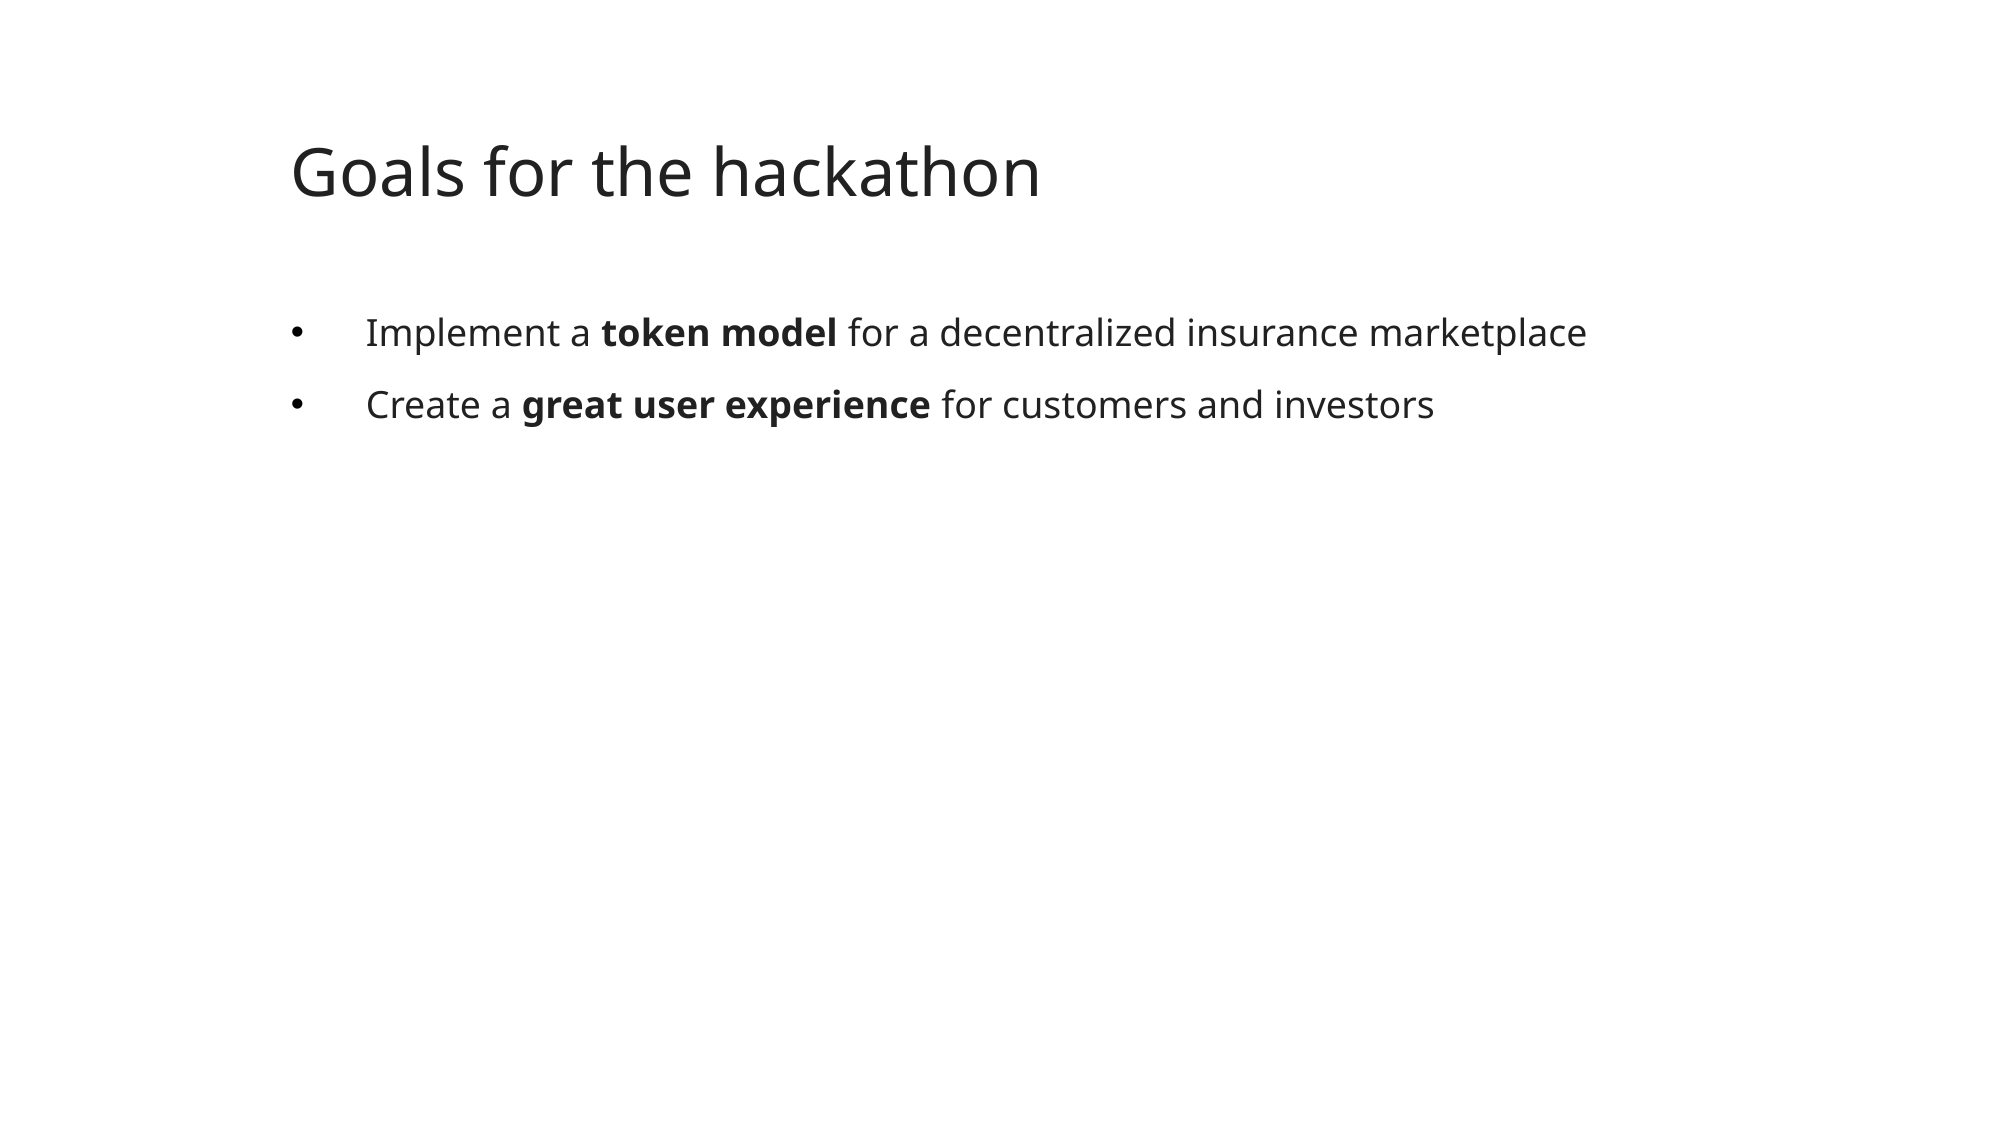

Goals for the hackathon
Implement a token model for a decentralized insurance marketplace
Create a great user experience for customers and investors